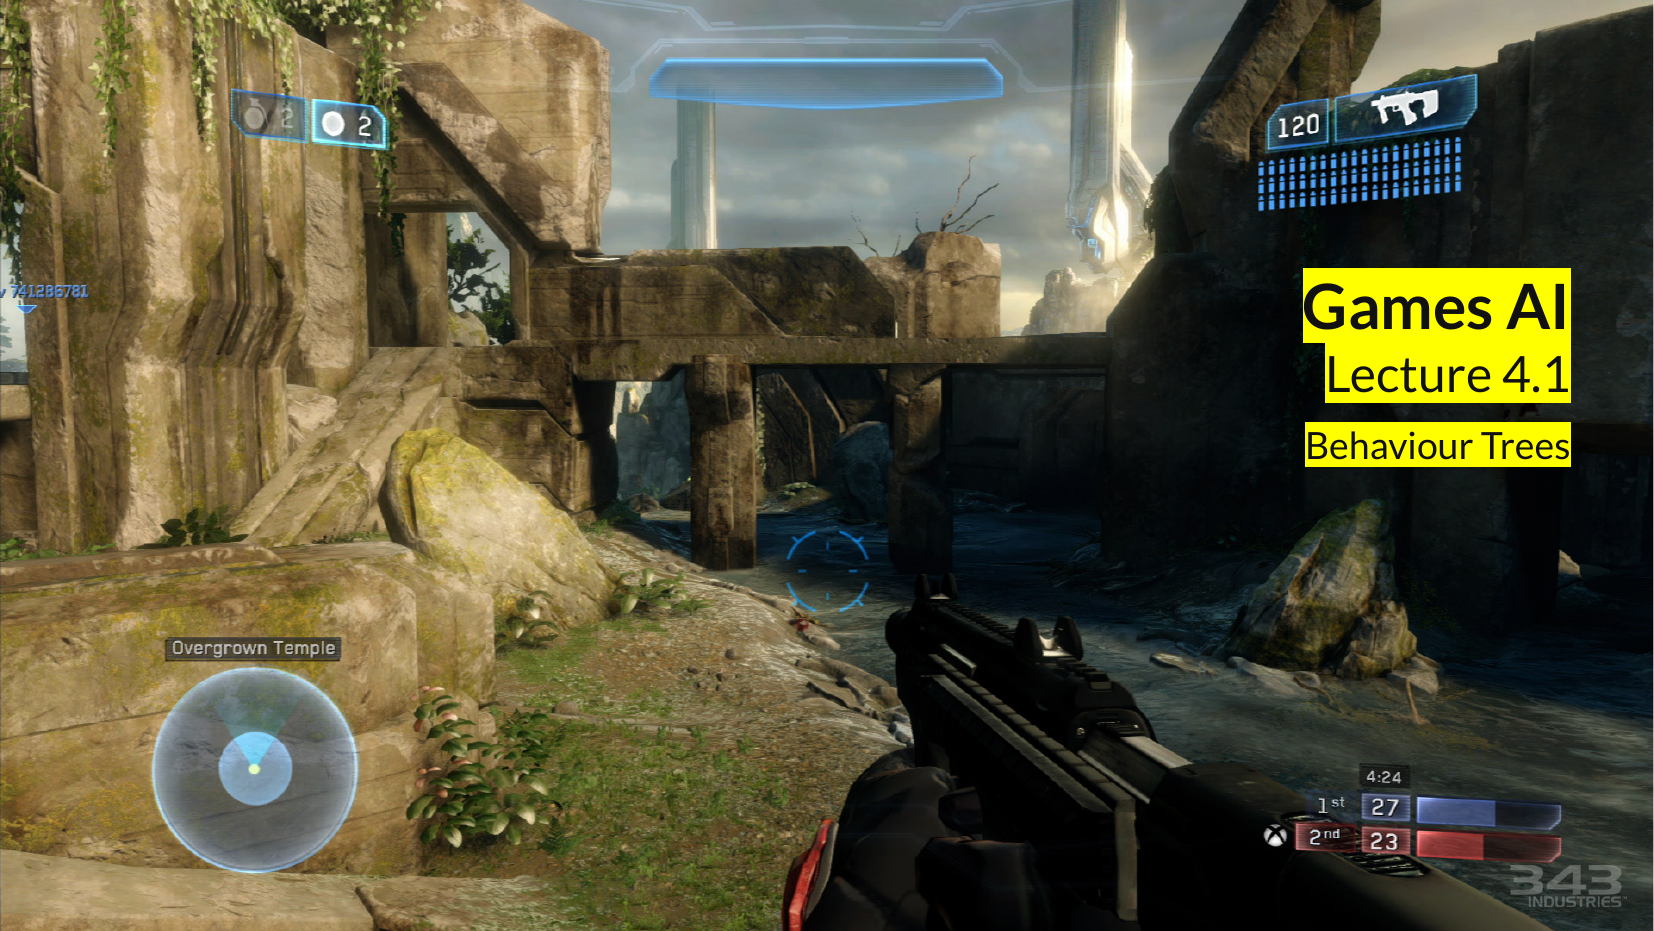

# Games AI
Lecture 4.1
Behaviour Trees